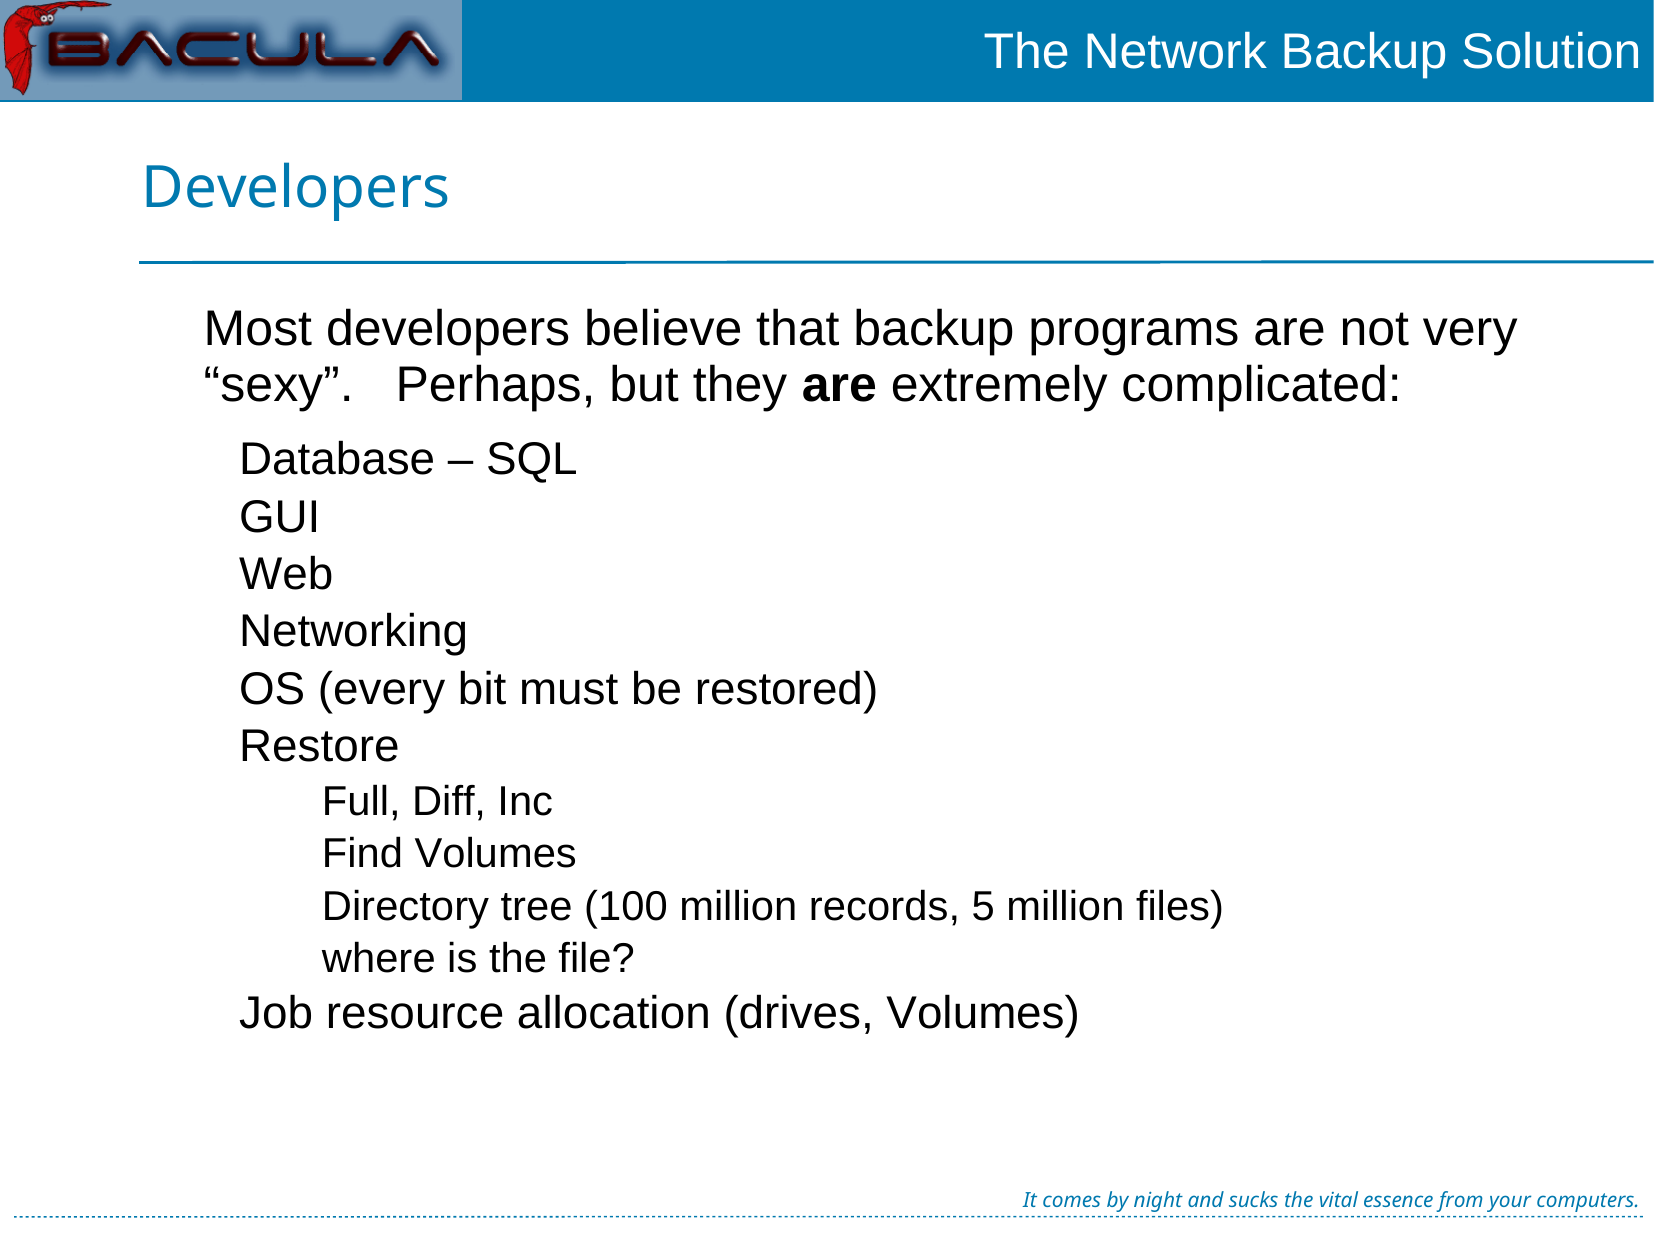

# Developers
Most developers believe that backup programs are not very “sexy”. Perhaps, but they are extremely complicated:
Database – SQL
GUI
Web
Networking
OS (every bit must be restored)
Restore
Full, Diff, Inc
Find Volumes
Directory tree (100 million records, 5 million files)
where is the file?
Job resource allocation (drives, Volumes)